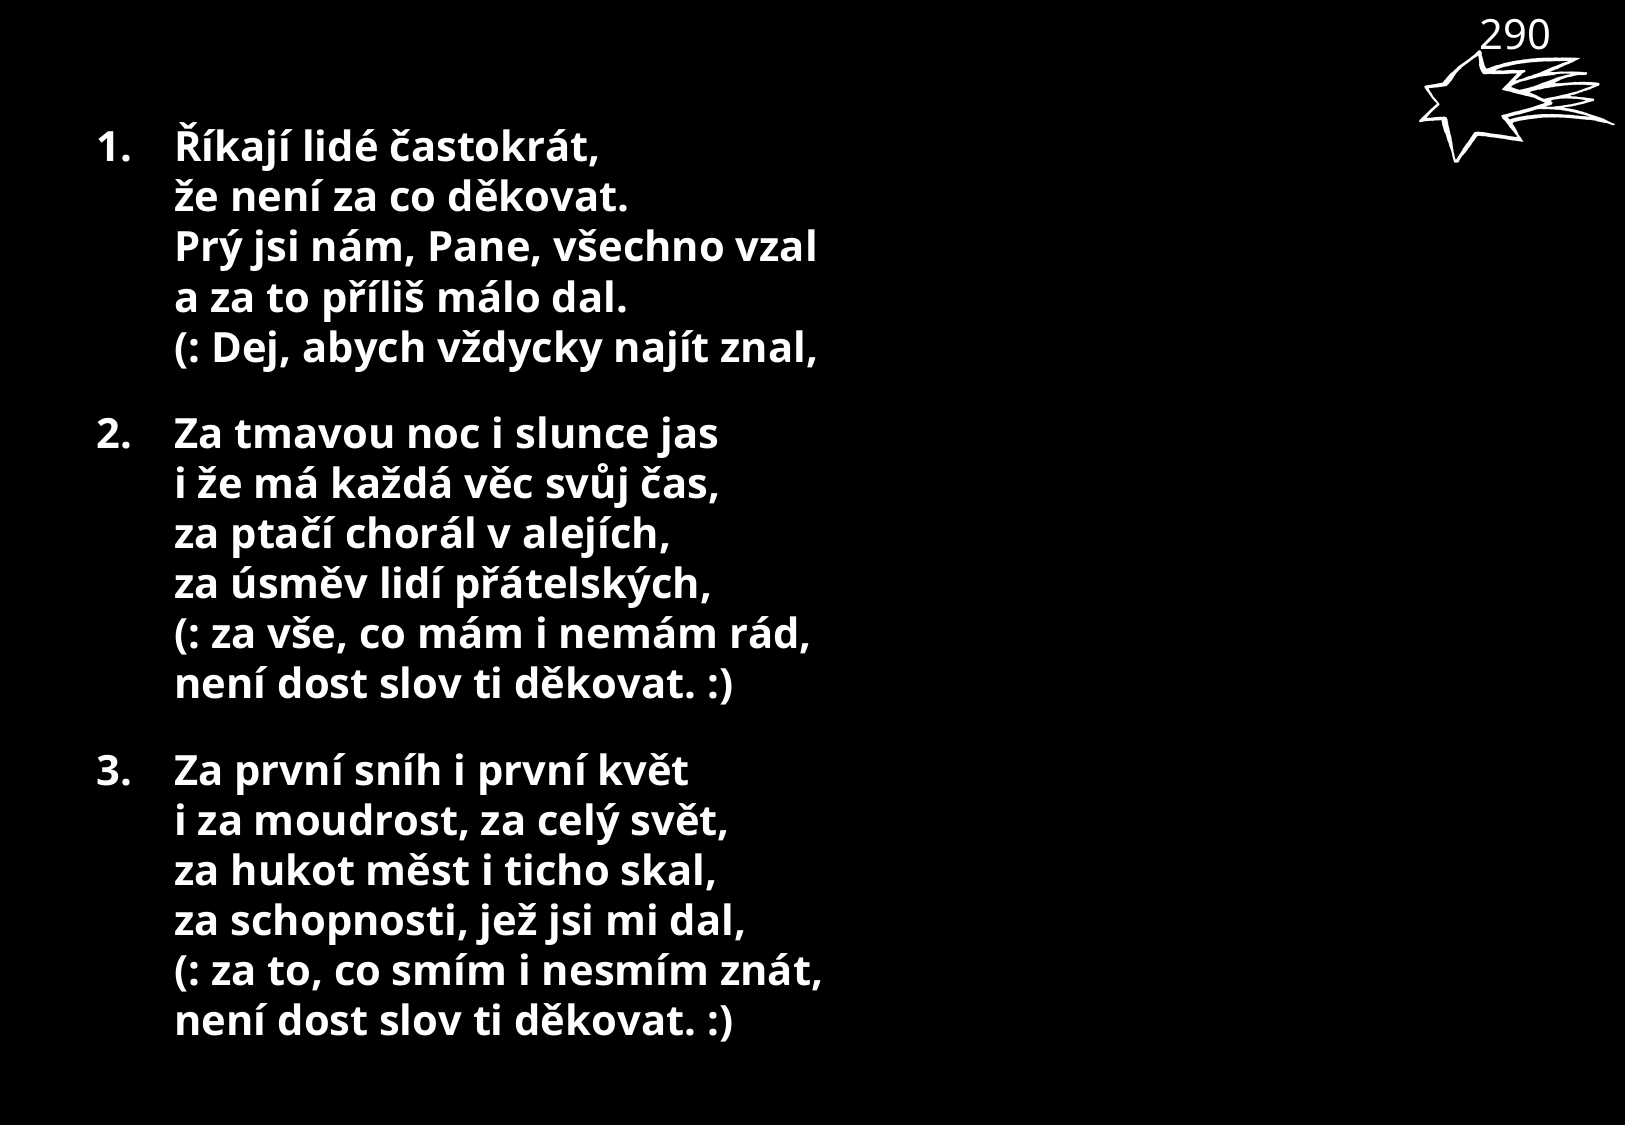

290
# 1. 	Říkají lidé častokrát, že není za co děkovat. Prý jsi nám, Pane, všechno vzal a za to příliš málo dal. (: Dej, abych vždycky najít znal,
Za tmavou noc i slunce jas
i že má každá věc svůj čas,
za ptačí chorál v alejích,
za úsměv lidí přátelských,
(: za vše, co mám i nemám rád,
není dost slov ti děkovat. :)
Za první sníh i první květ
i za moudrost, za celý svět,
za hukot měst i ticho skal,
za schopnosti, jež jsi mi dal,
(: za to, co smím i nesmím znát,
není dost slov ti děkovat. :)